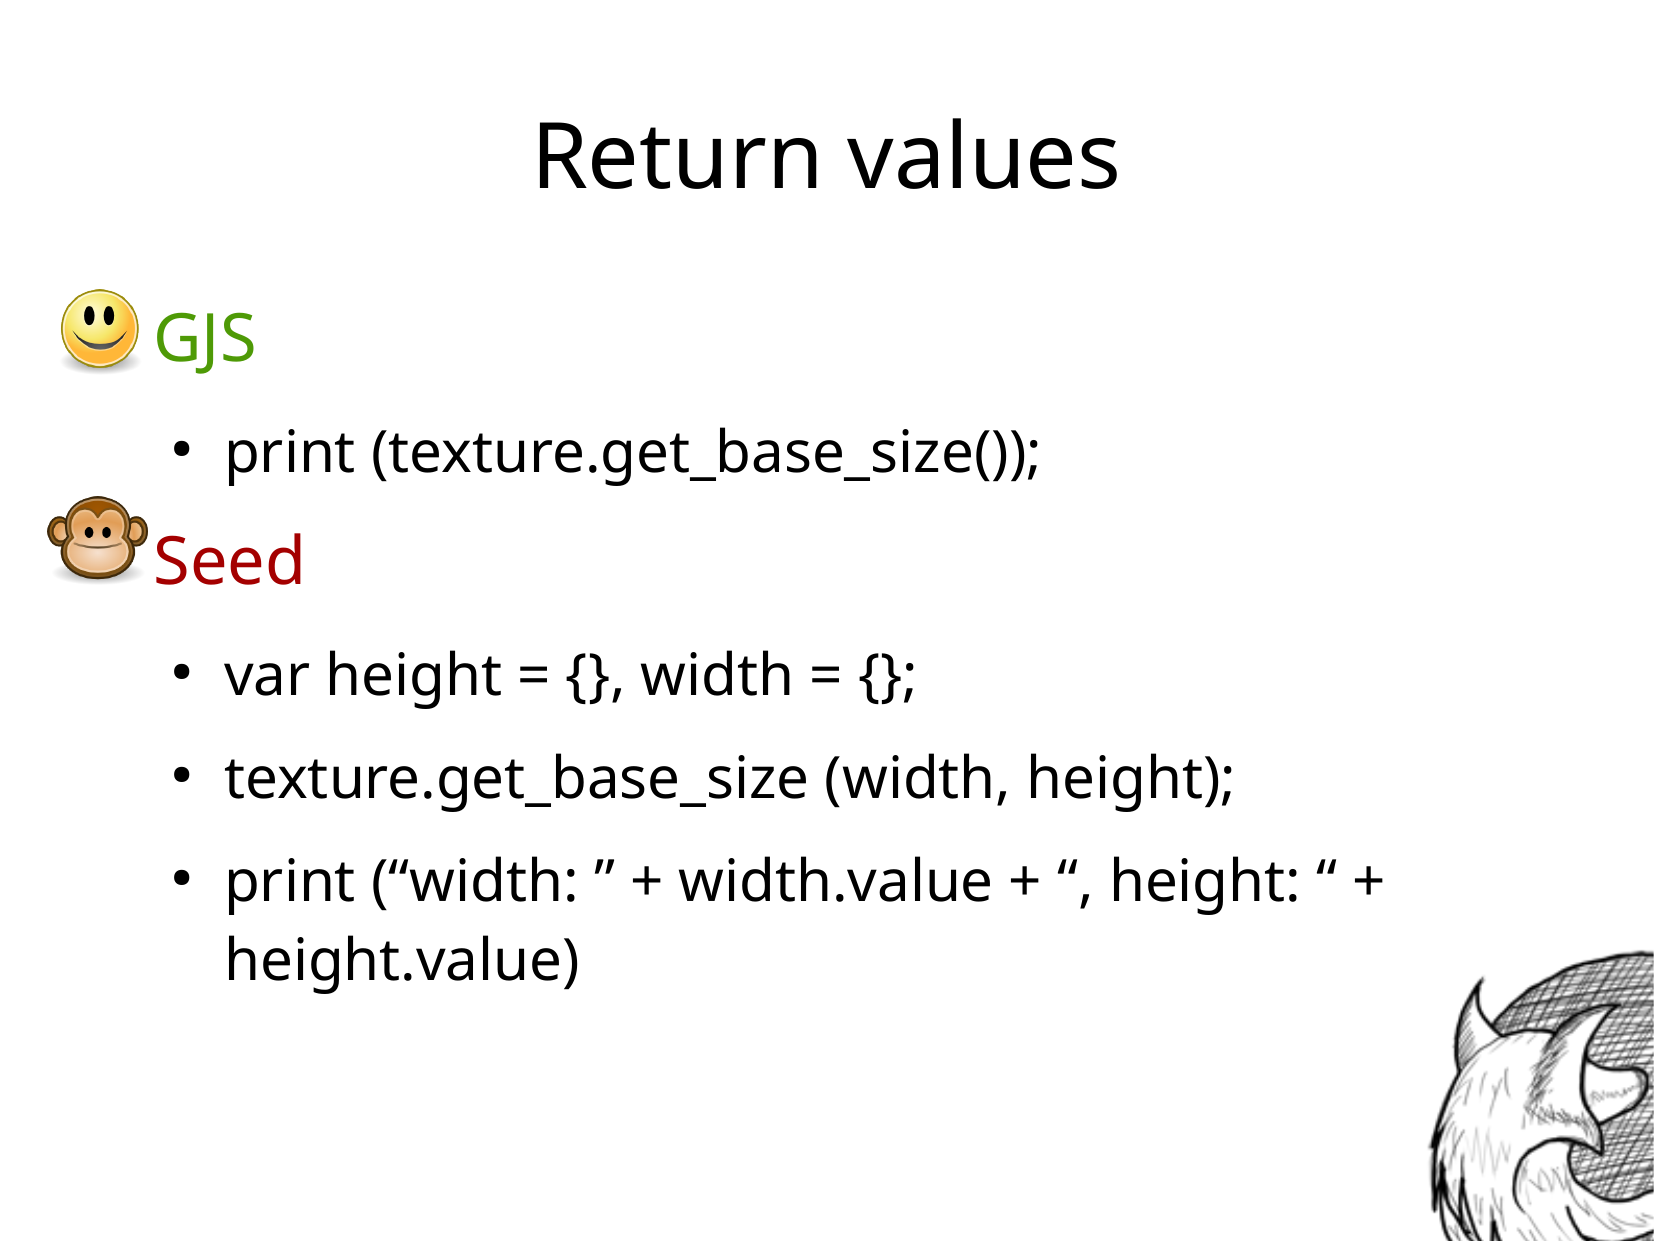

# Return values
GJS
print (texture.get_base_size());
Seed
var height = {}, width = {};
texture.get_base_size (width, height);
print (“width: ” + width.value + “, height: “ + height.value)